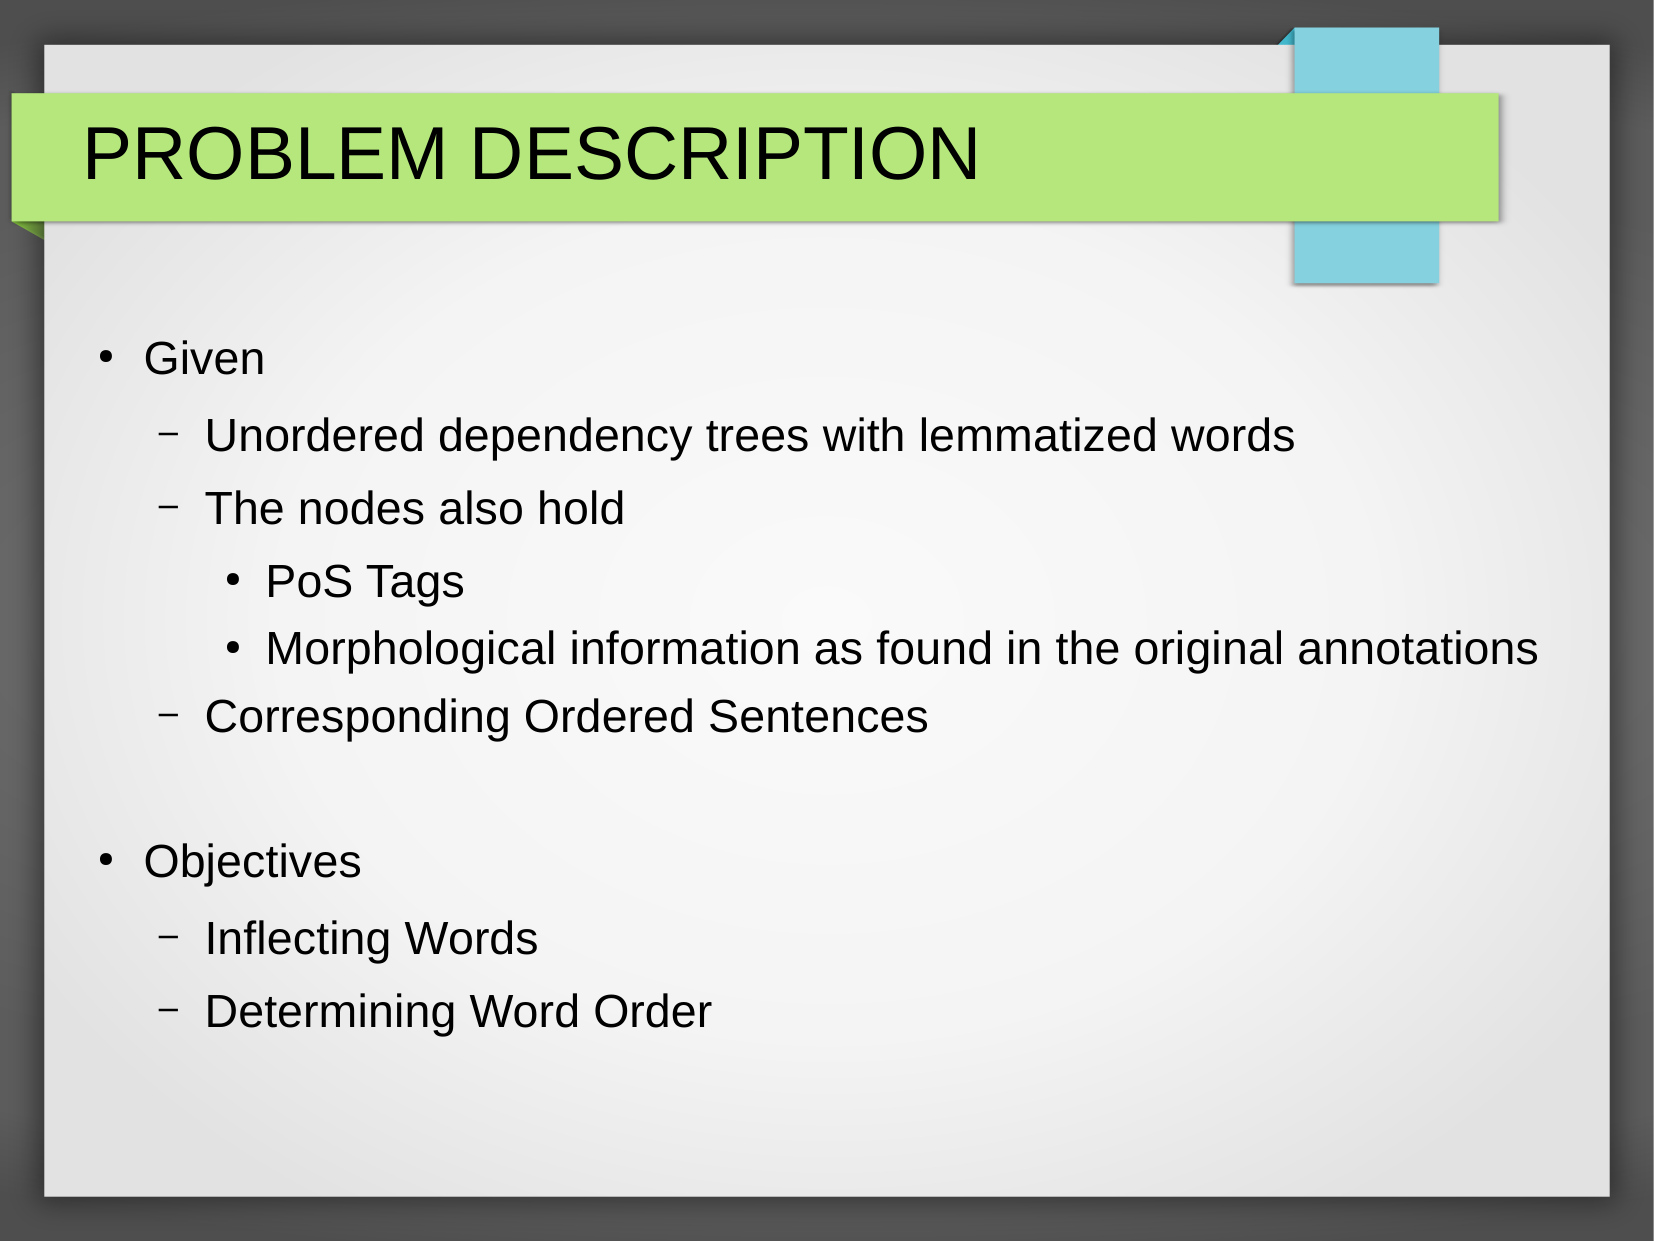

# PROBLEM DESCRIPTION
Given
Unordered dependency trees with lemmatized words
The nodes also hold
PoS Tags
Morphological information as found in the original annotations
Corresponding Ordered Sentences
Objectives
Inflecting Words
Determining Word Order